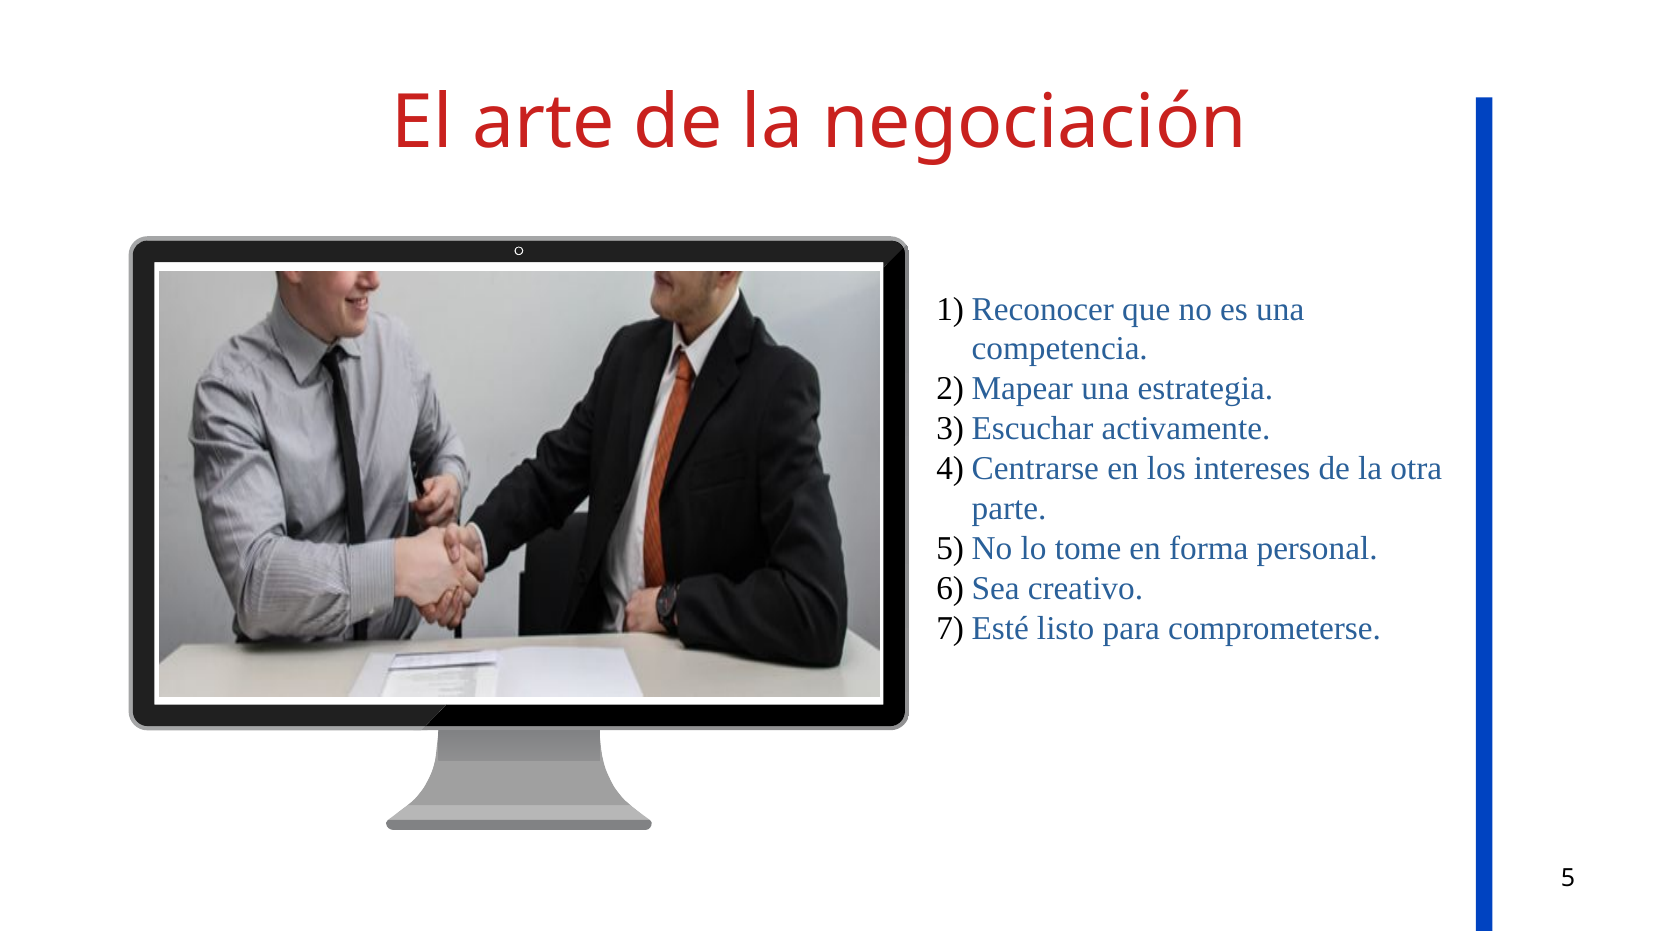

# El arte de la negociación
Reconocer que no es una competencia.
Mapear una estrategia.
Escuchar activamente.
Centrarse en los intereses de la otra parte.
No lo tome en forma personal.
Sea creativo.
Esté listo para comprometerse.